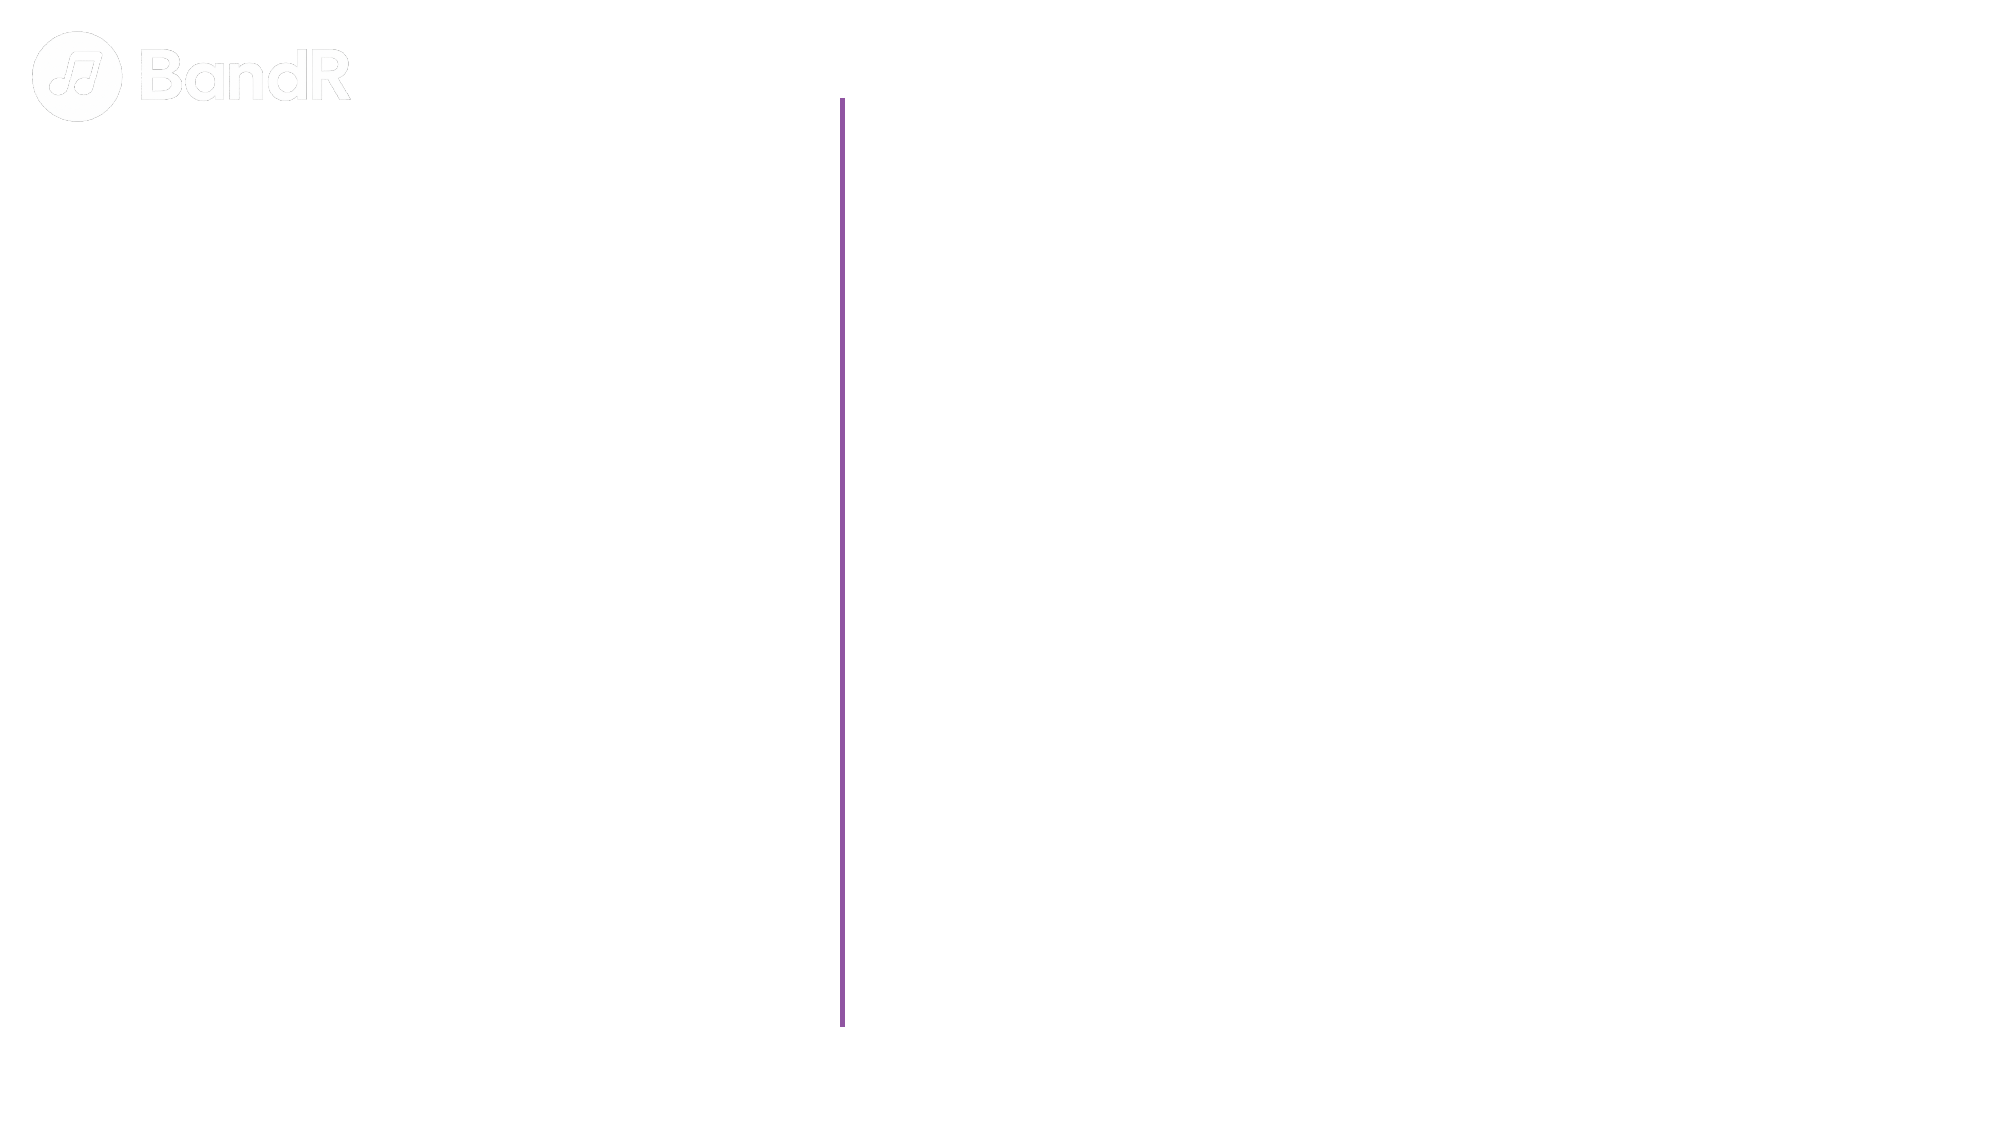

Our main inspiration came from our teammate Boti, who is an artist himself
He shed light on the difficulty of finding new band members or collaborators as a smaller artist, and not being able to reach people easily
The
inspiration